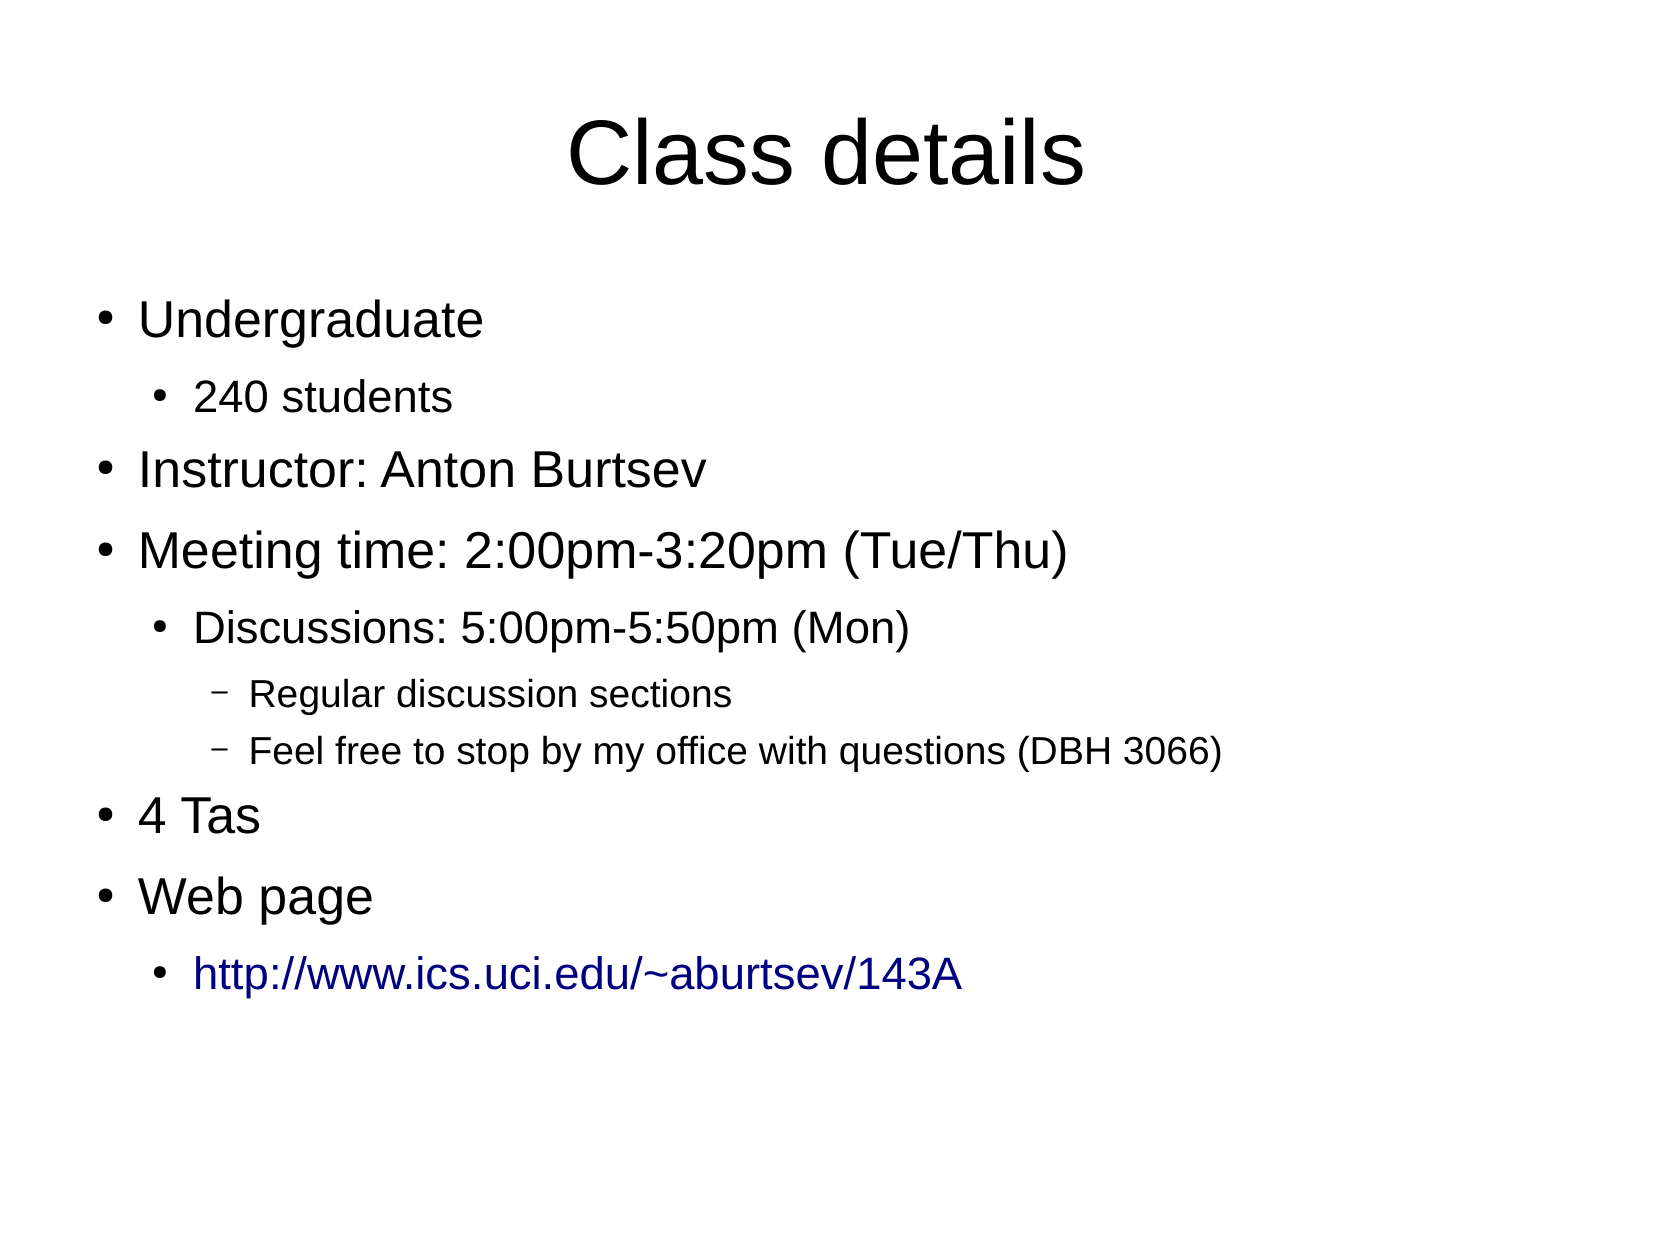

# Class details
Undergraduate
240 students
Instructor: Anton Burtsev
Meeting time: 2:00pm-3:20pm (Tue/Thu)
Discussions: 5:00pm-5:50pm (Mon)
Regular discussion sections
Feel free to stop by my office with questions (DBH 3066)
4 Tas
Web page
http://www.ics.uci.edu/~aburtsev/143A